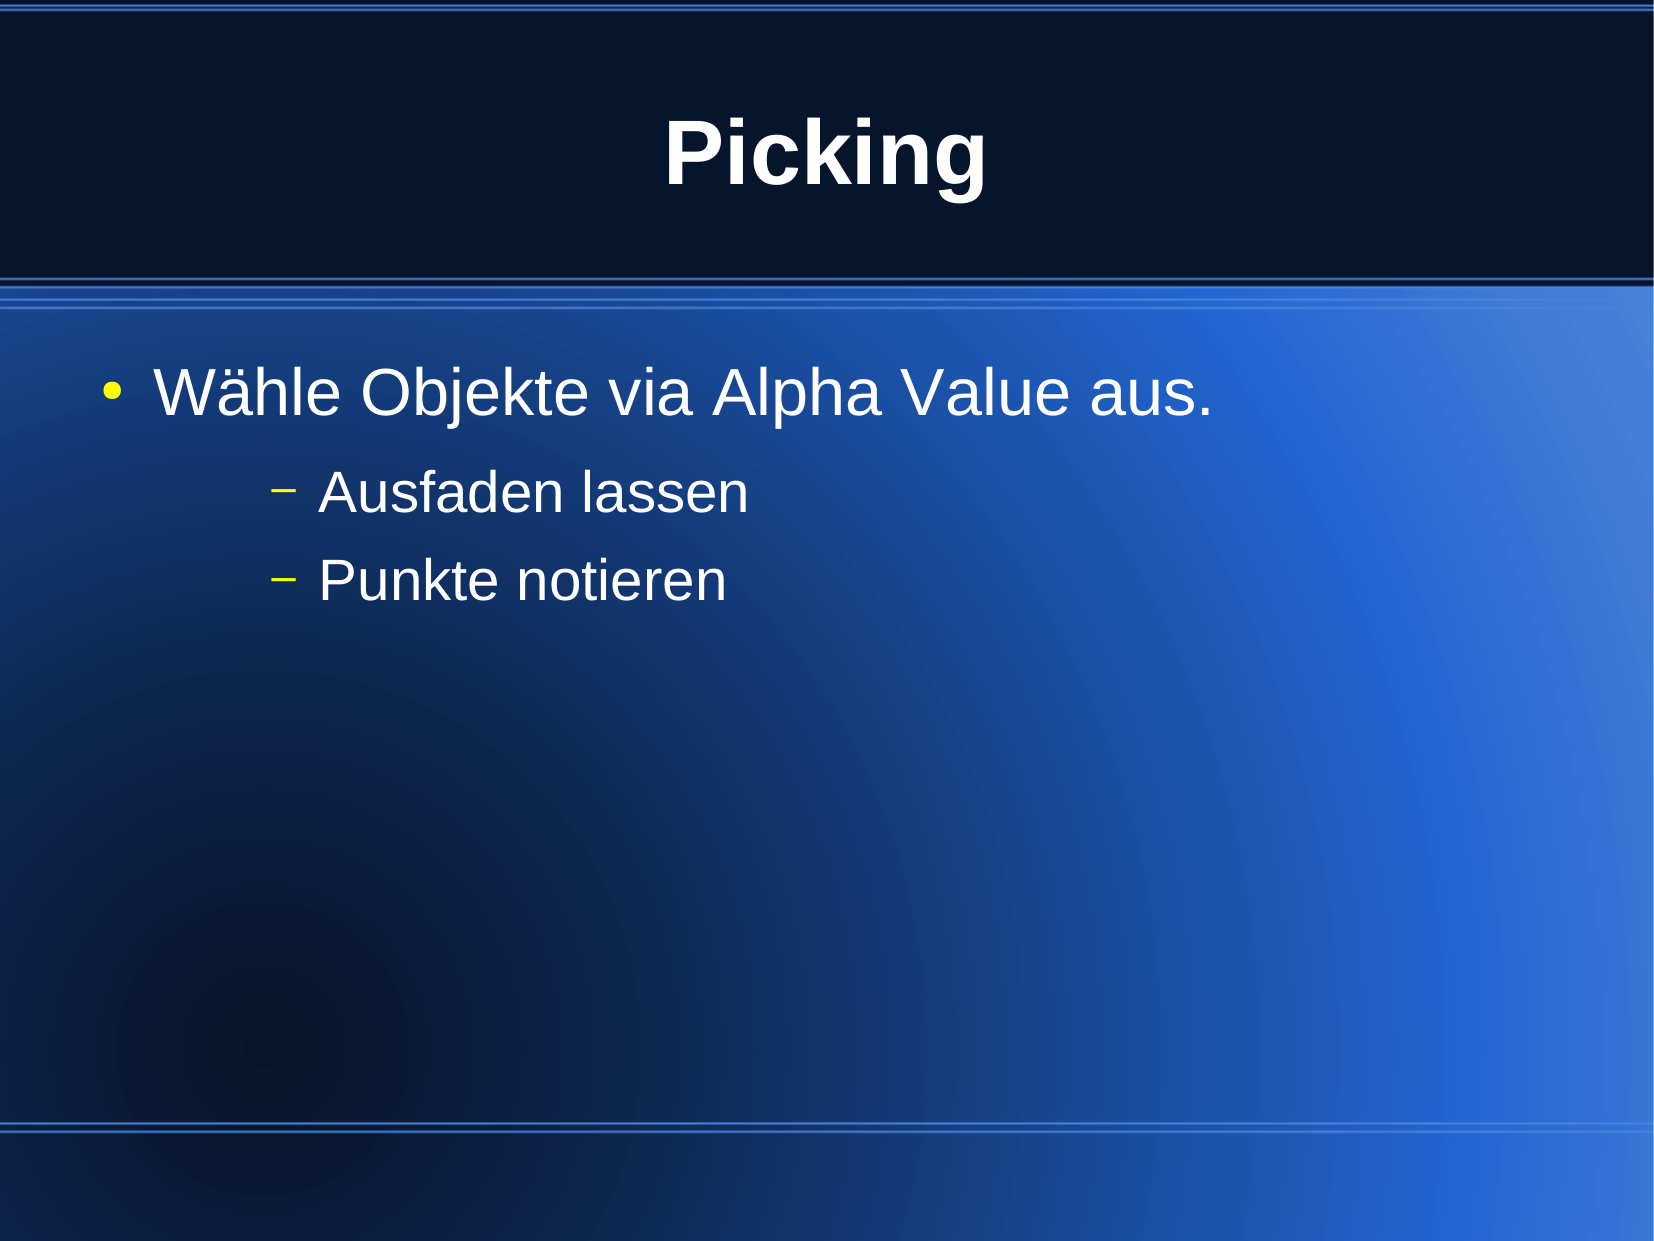

# Picking
Wähle Objekte via Alpha Value aus.
Ausfaden lassen
Punkte notieren